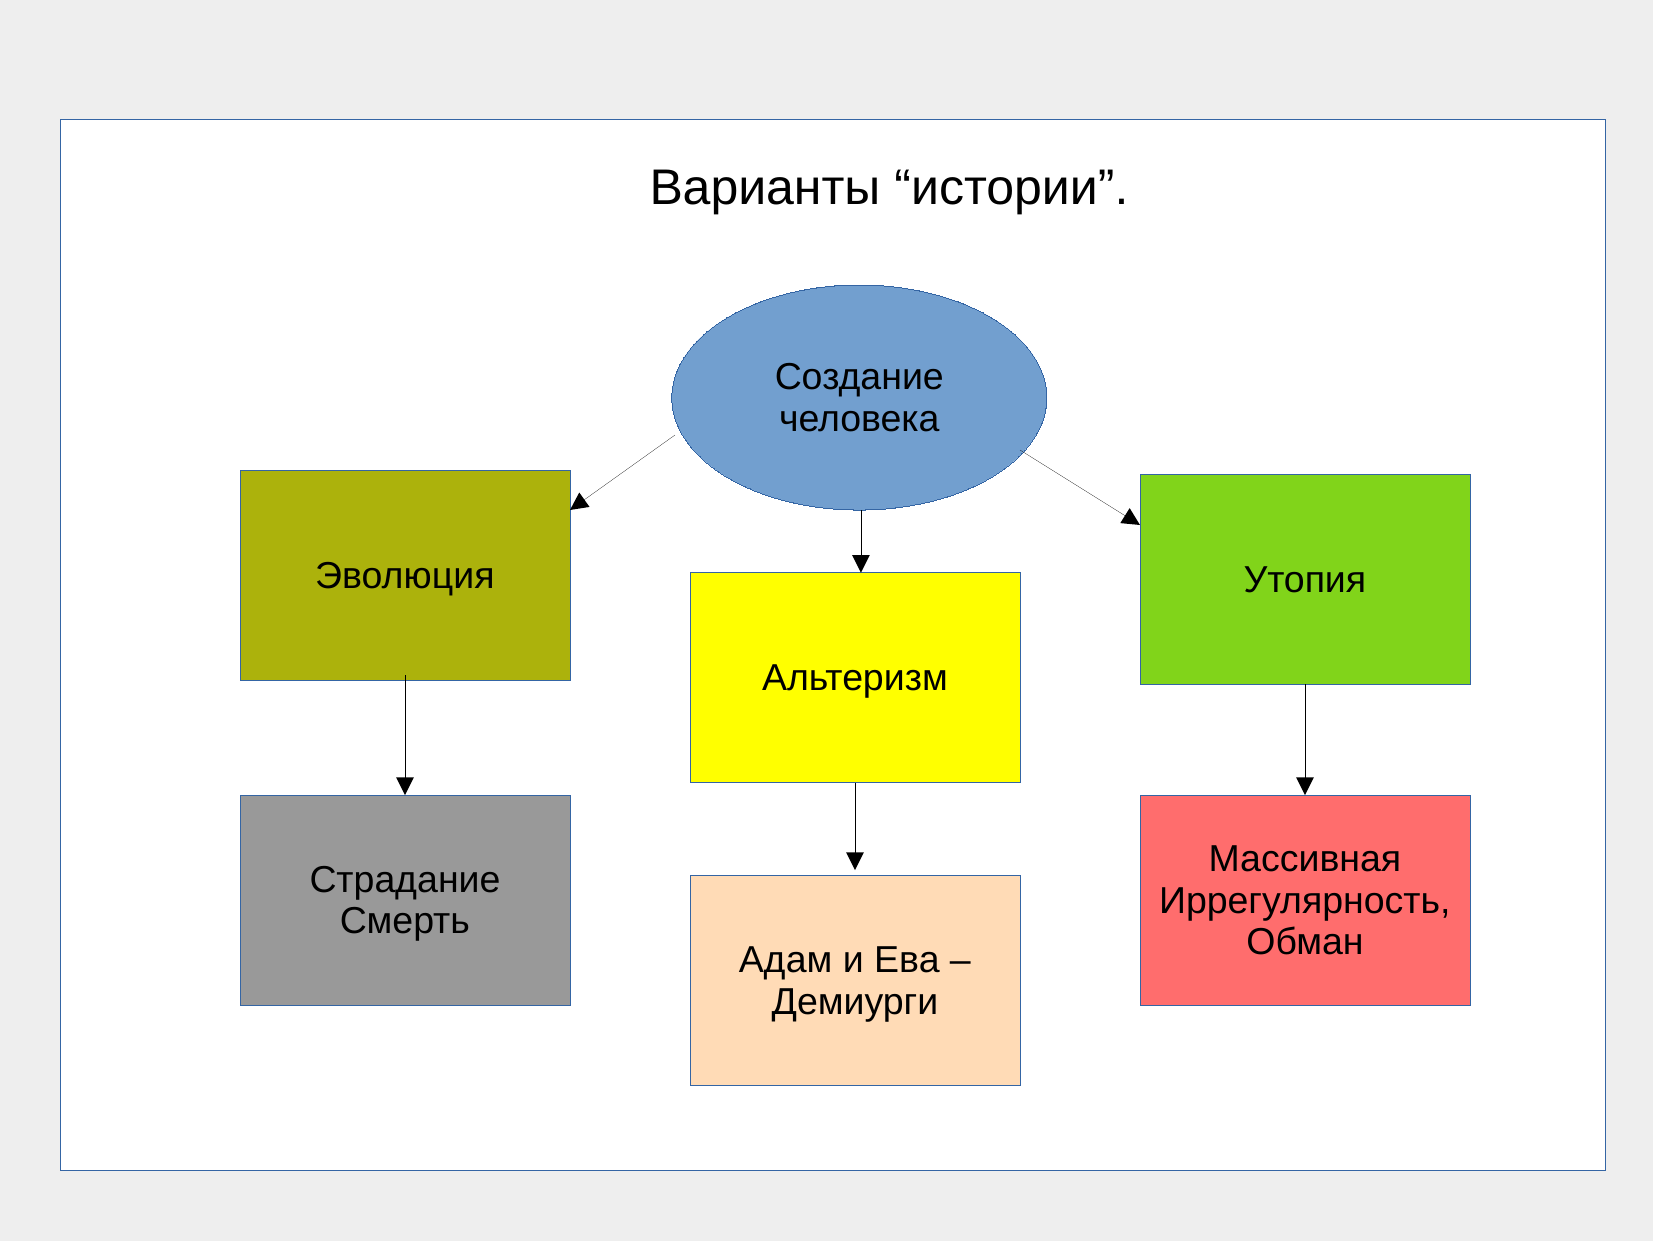

# Варианты “истории”.
Создание
человека
Эволюция
Утопия
Альтеризм
Страдание
Смерть
Массивная
Иррегулярность,
Обман
Адам и Ева –
Демиурги